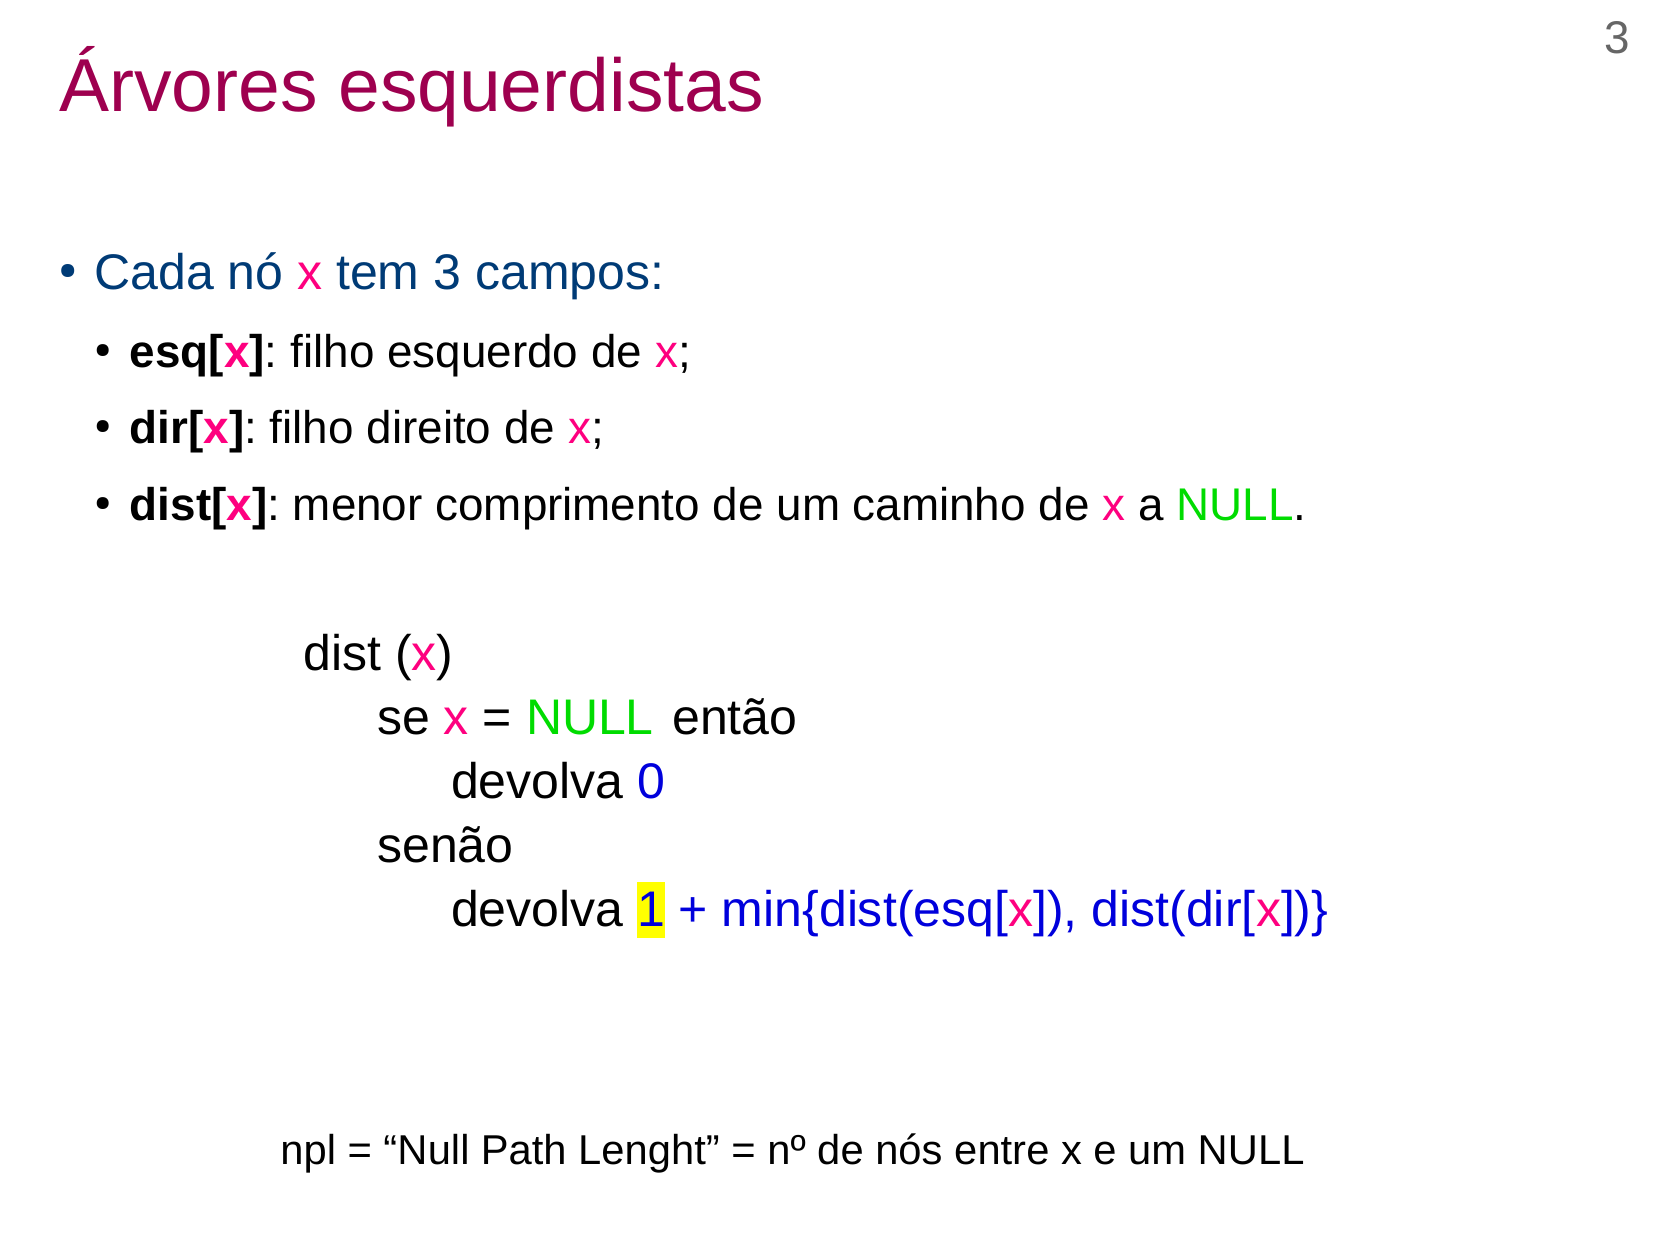

3
# Árvores esquerdistas
Cada nó x tem 3 campos:
esq[x]: filho esquerdo de x;
dir[x]: filho direito de x;
dist[x]: menor comprimento de um caminho de x a NULL.
dist (x)
	se x = NULL	então
		devolva 0
	senão
		devolva 1 + min{dist(esq[x]), dist(dir[x])}
npl = “Null Path Lenght” = nº de nós entre x e um NULL